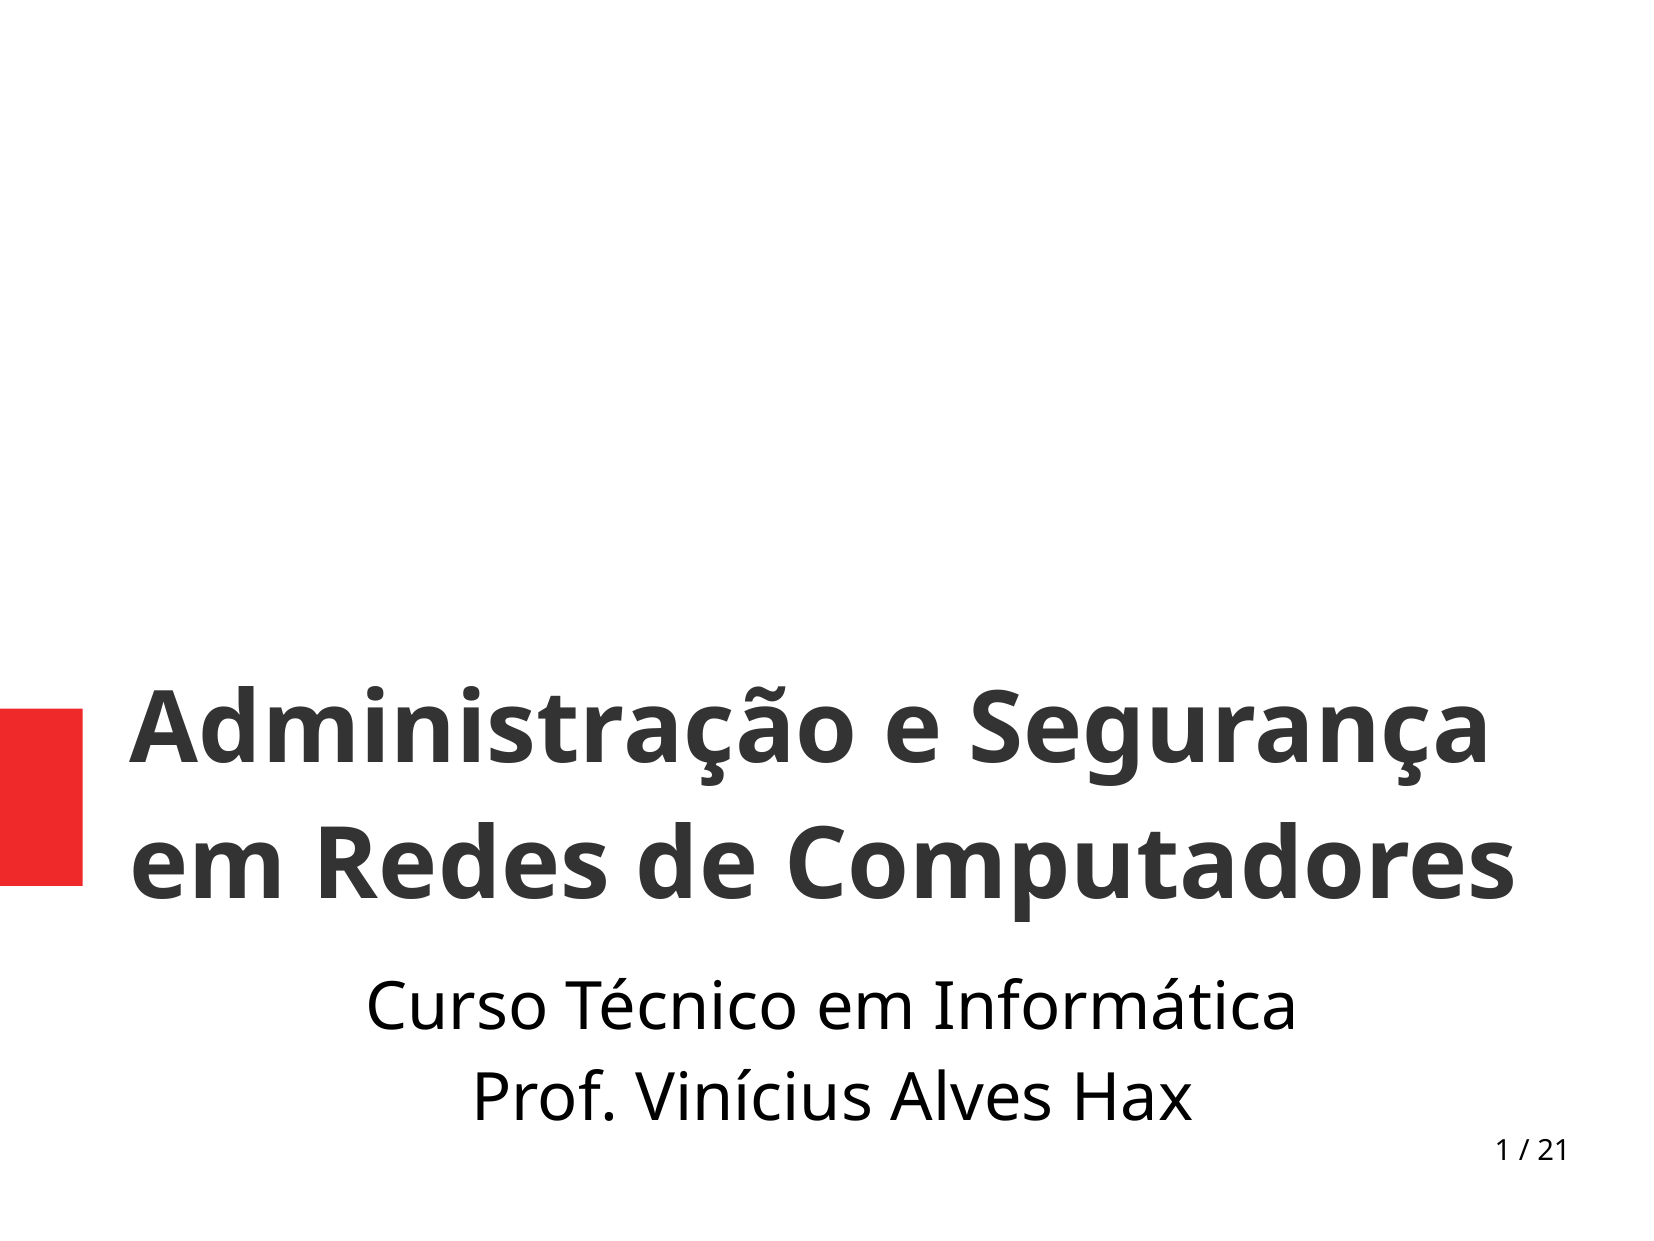

# Administração e Segurança em Redes de Computadores
Curso Técnico em Informática
Prof. Vinícius Alves Hax
1